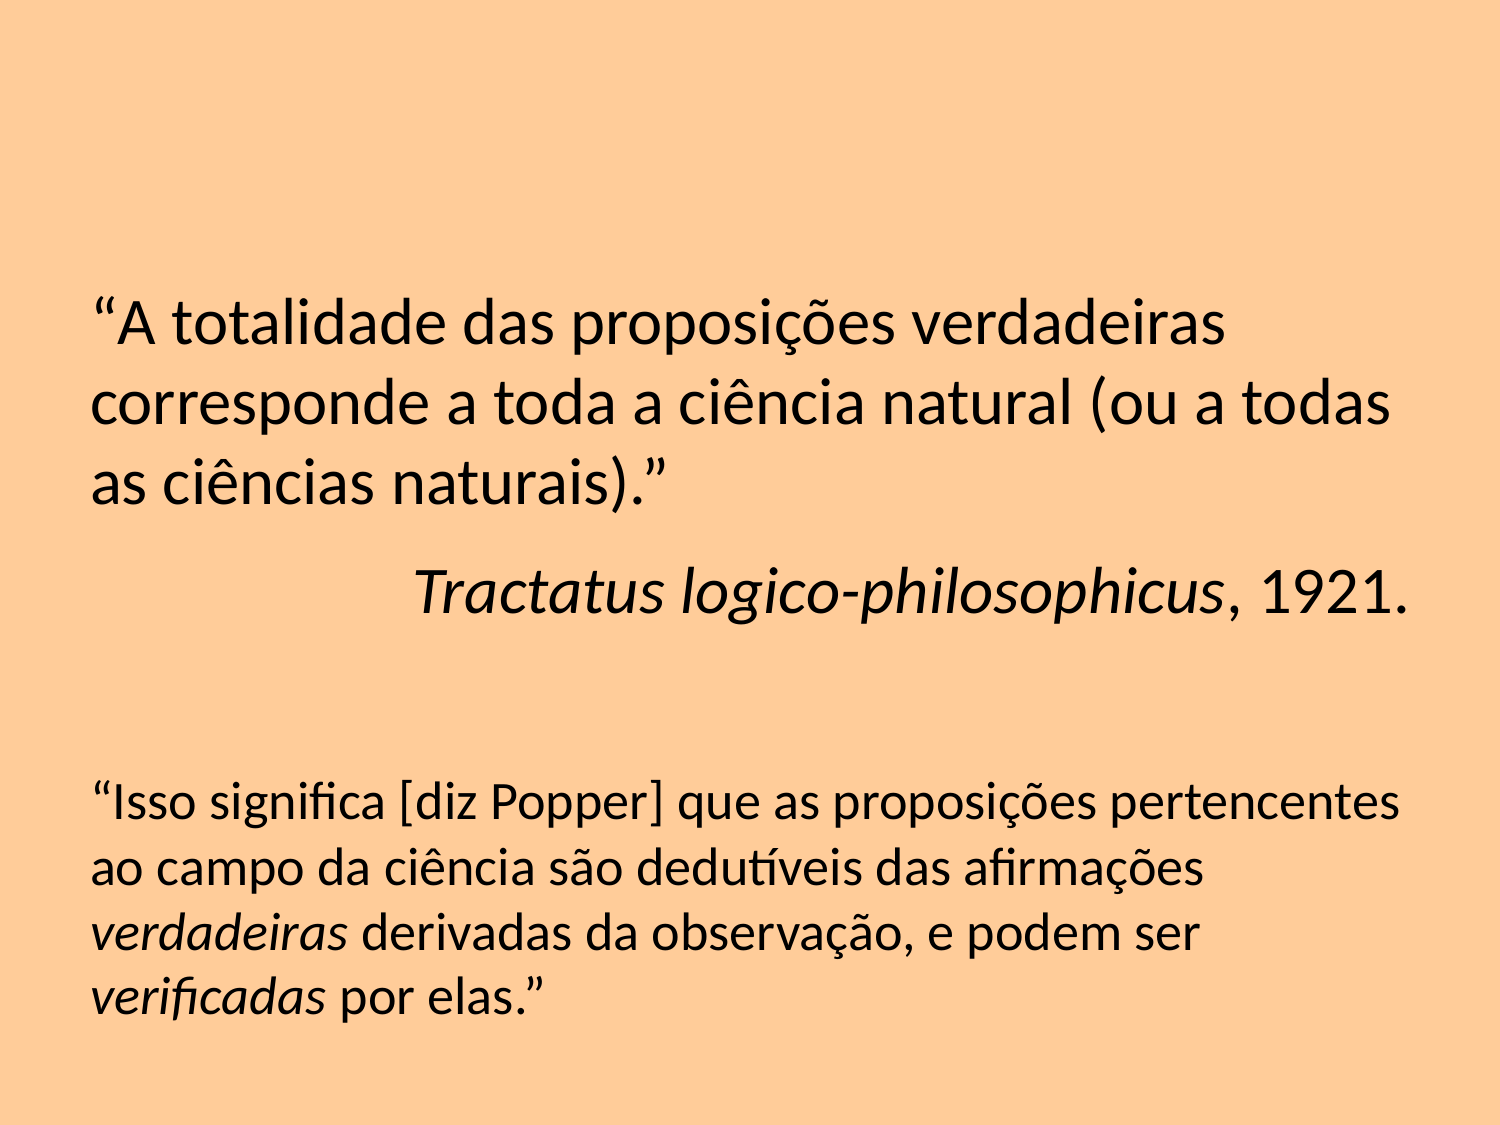

#
“A totalidade das proposições verdadeiras corresponde a toda a ciência natural (ou a todas as ciências naturais).”
Tractatus logico-philosophicus, 1921.
“Isso significa [diz Popper] que as proposições pertencentes ao campo da ciência são dedutíveis das afirmações verdadeiras derivadas da observação, e podem ser verificadas por elas.”